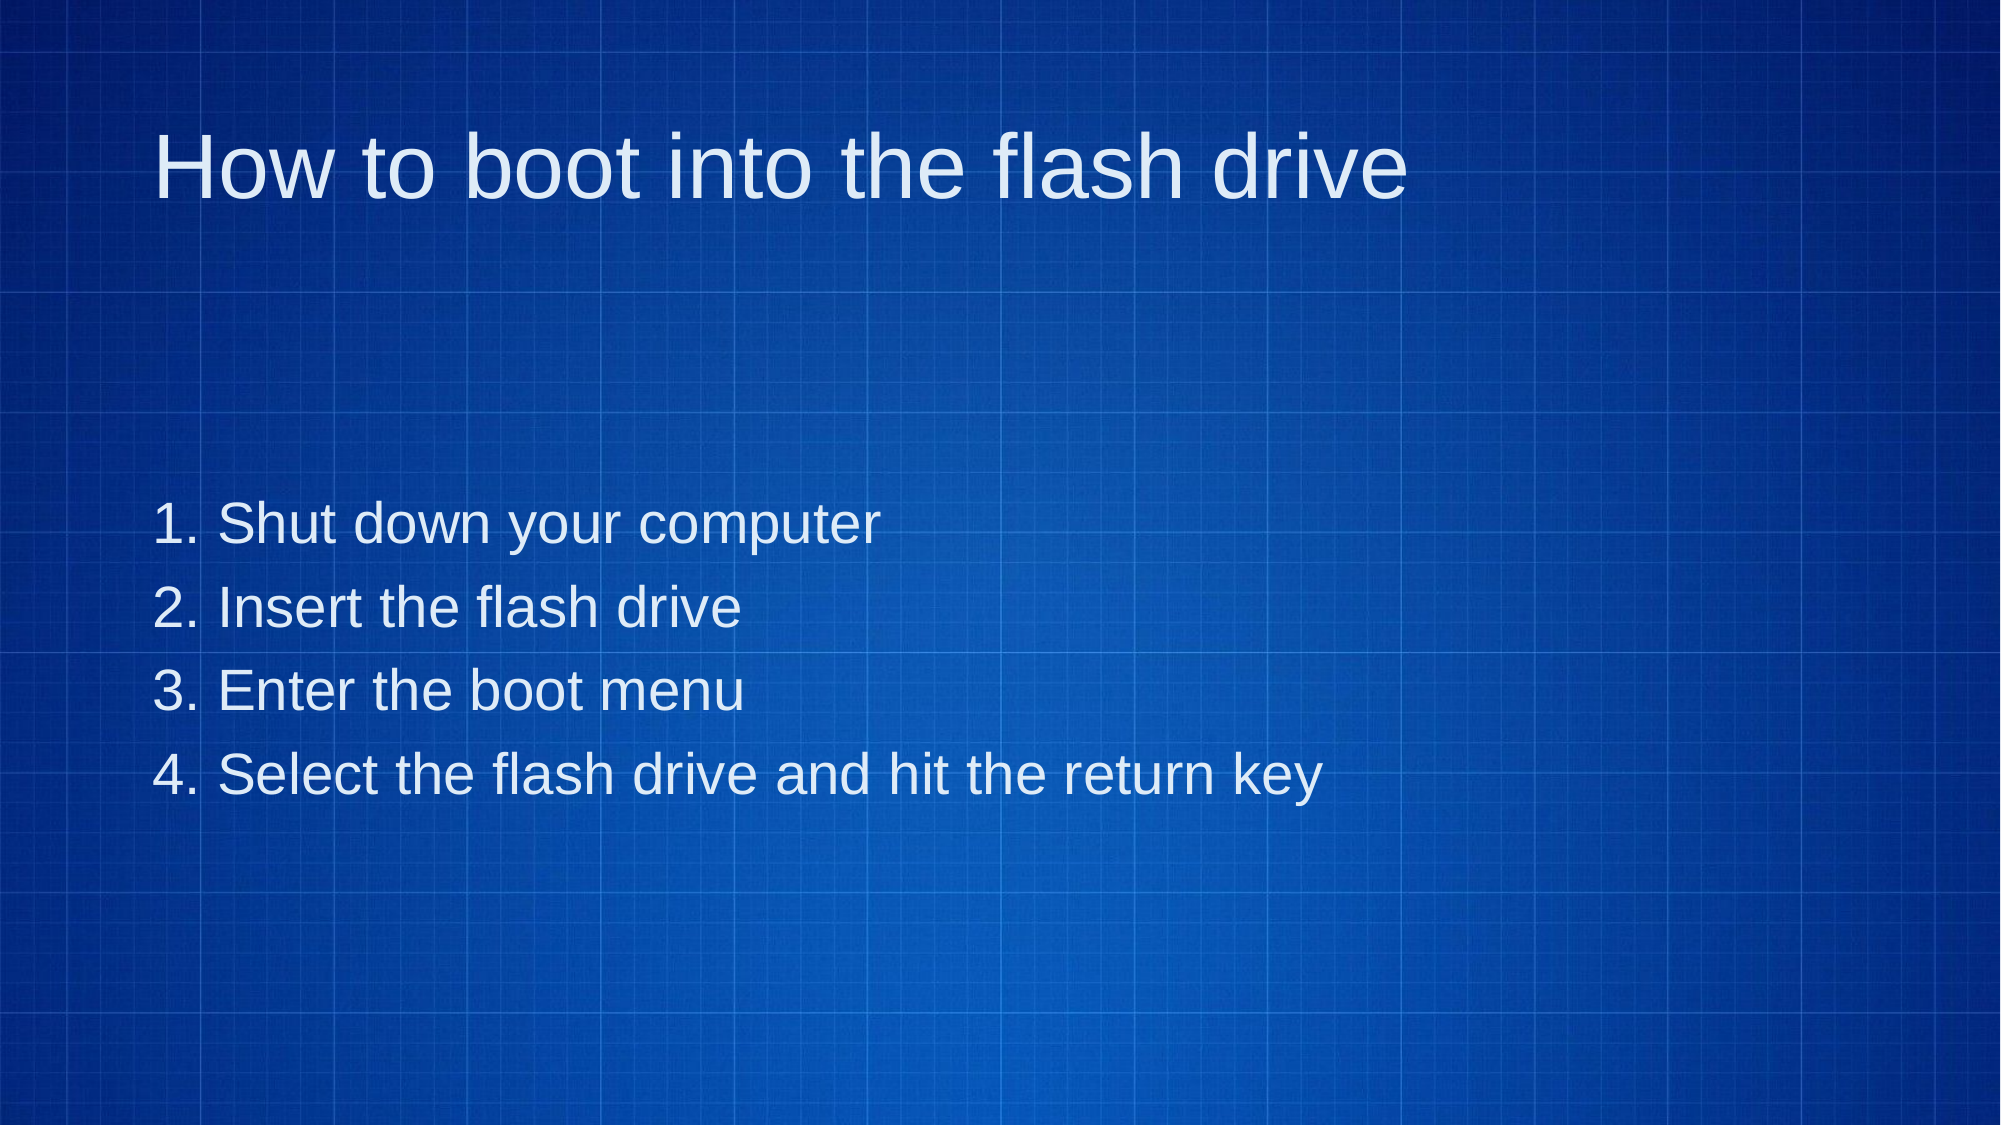

# How to boot into the flash drive
Shut down your computer
Insert the flash drive
Enter the boot menu
Select the flash drive and hit the return key